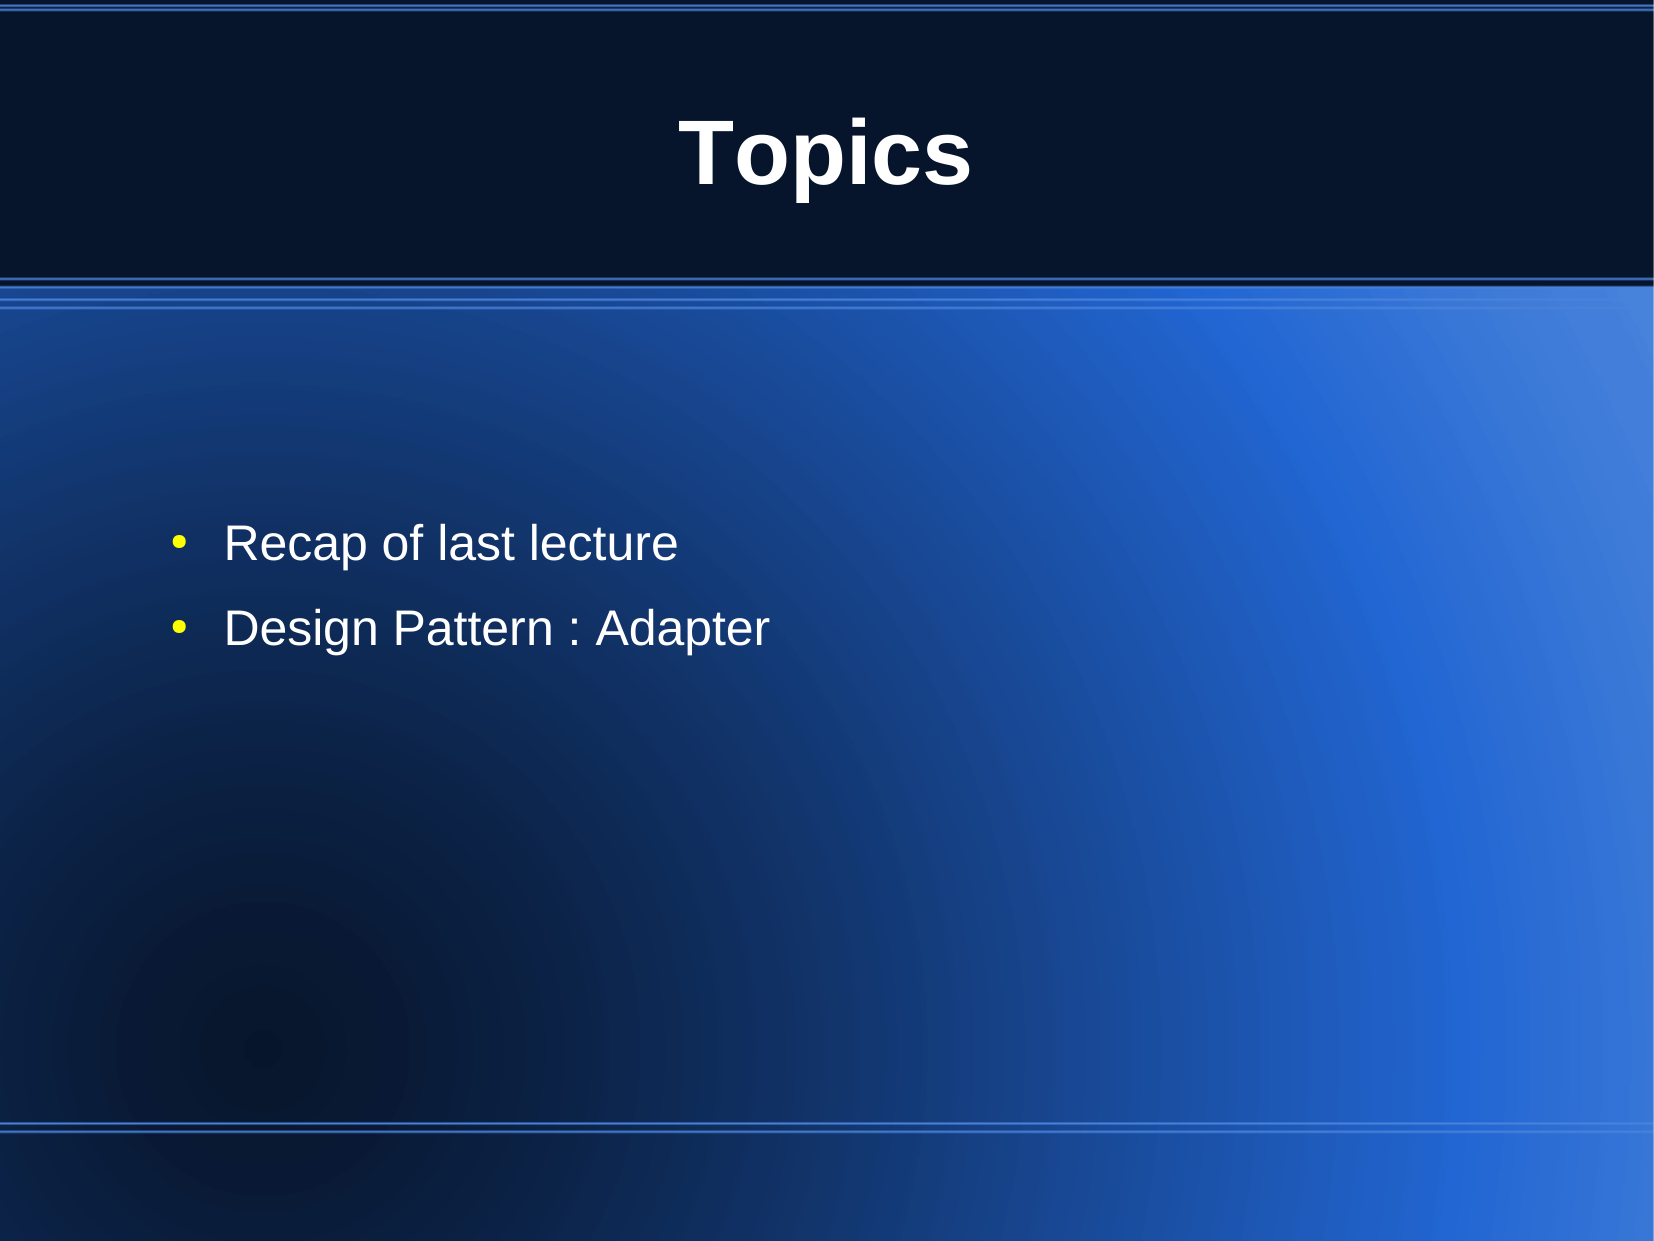

# Topics
Recap of last lecture
Design Pattern : Adapter